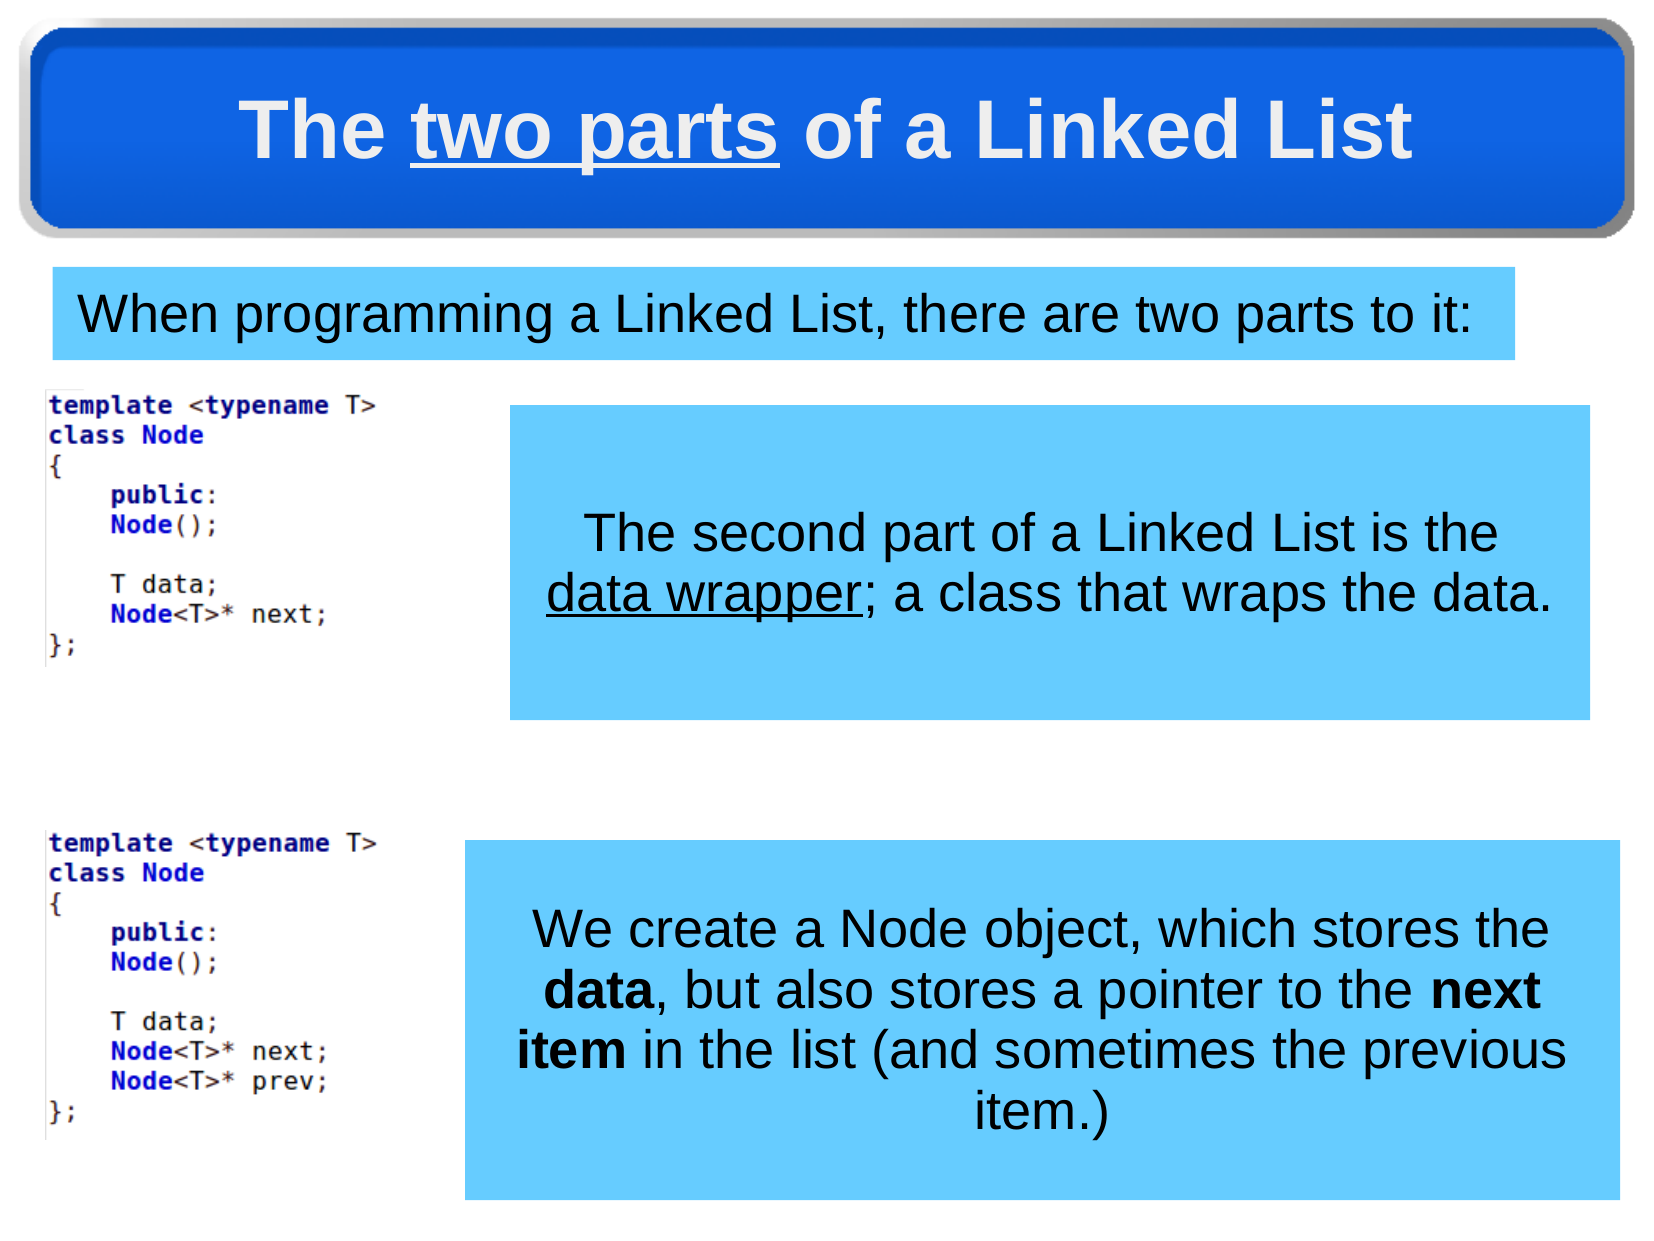

# The two parts of a Linked List
When programming a Linked List, there are two parts to it:
The second part of a Linked List is the
data wrapper; a class that wraps the data.
We create a Node object, which stores the data, but also stores a pointer to the next item in the list (and sometimes the previous item.)